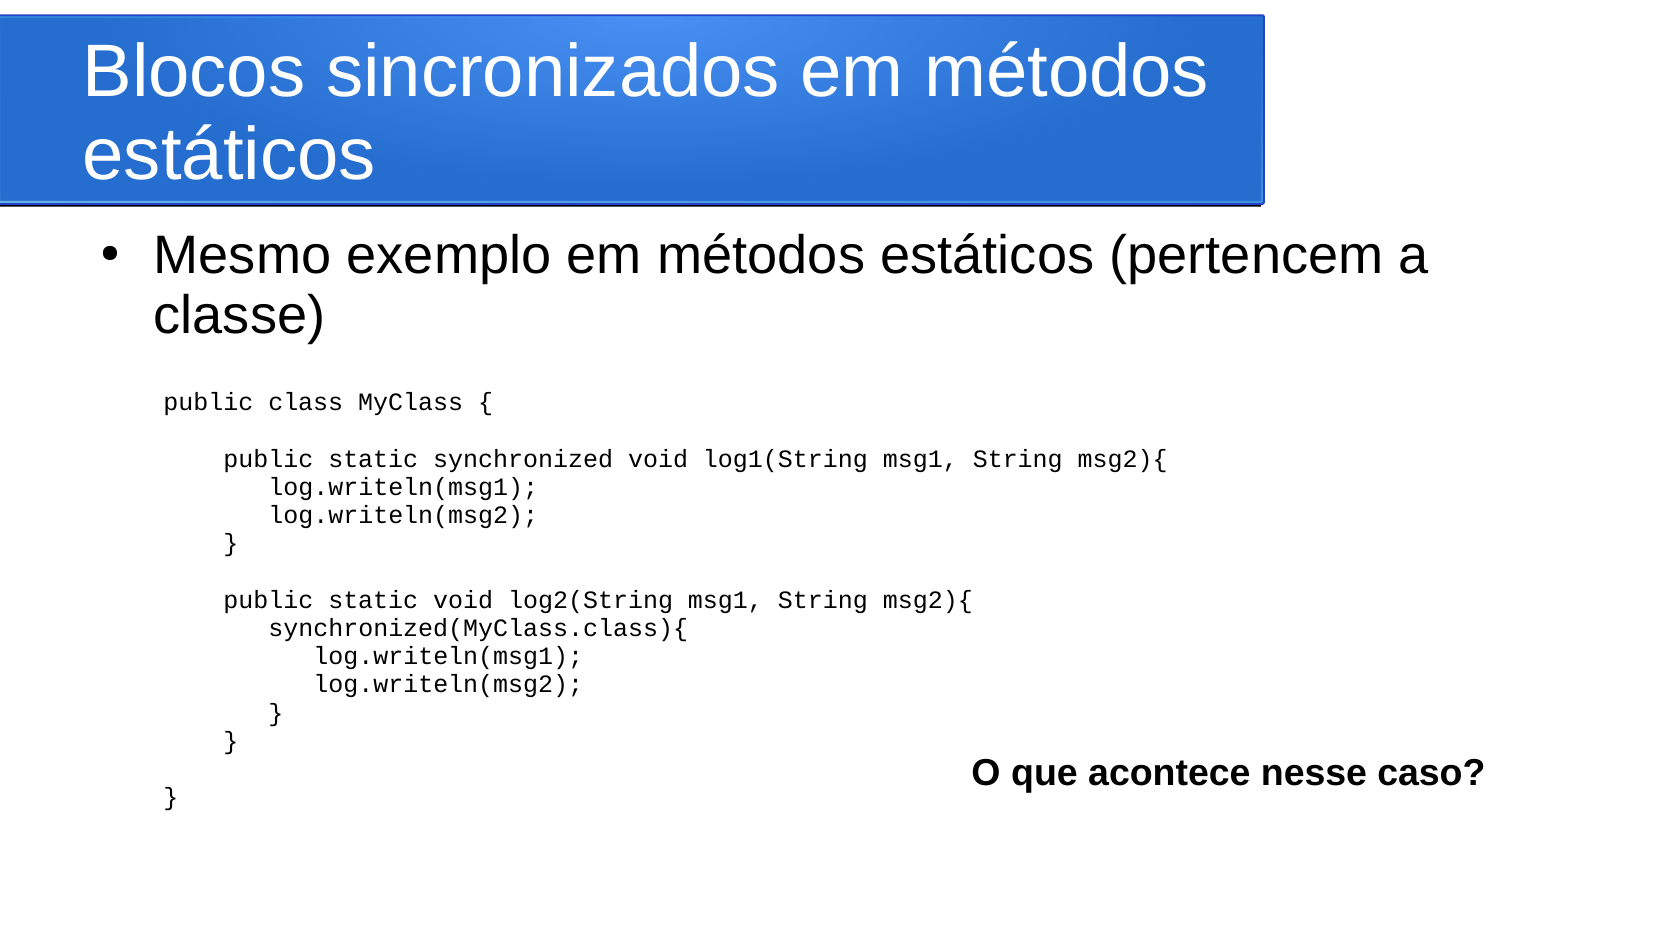

# Blocos sincronizados em métodos estáticos
Mesmo exemplo em métodos estáticos (pertencem a classe)
public class MyClass {
 public static synchronized void log1(String msg1, String msg2){
 log.writeln(msg1);
 log.writeln(msg2);
 }
 public static void log2(String msg1, String msg2){
 synchronized(MyClass.class){
 log.writeln(msg1);
 log.writeln(msg2);
 }
 }
}
O que acontece nesse caso?